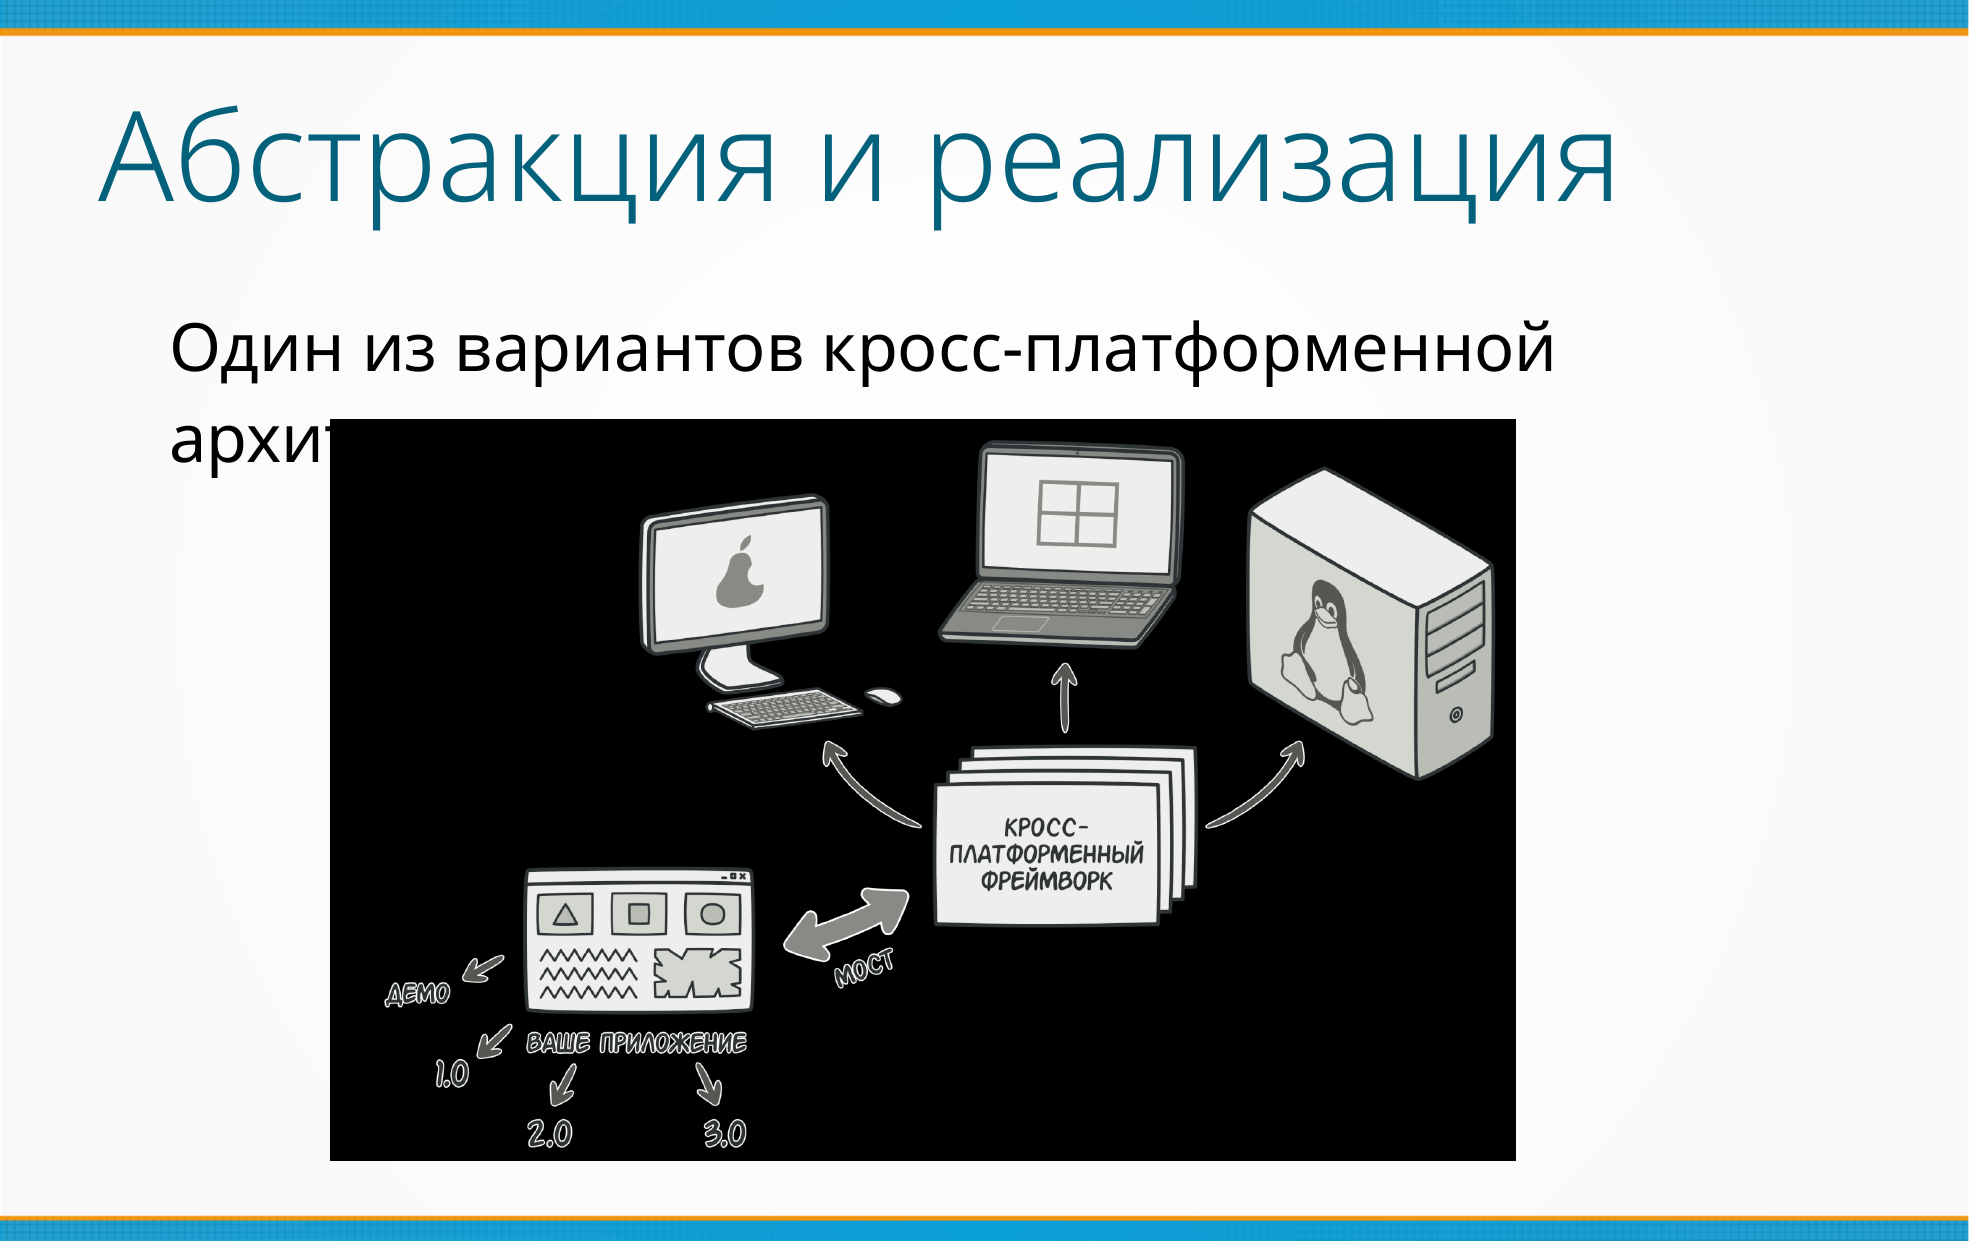

# Абстракция и реализация
Один из вариантов кросс-платформенной архитектуры.